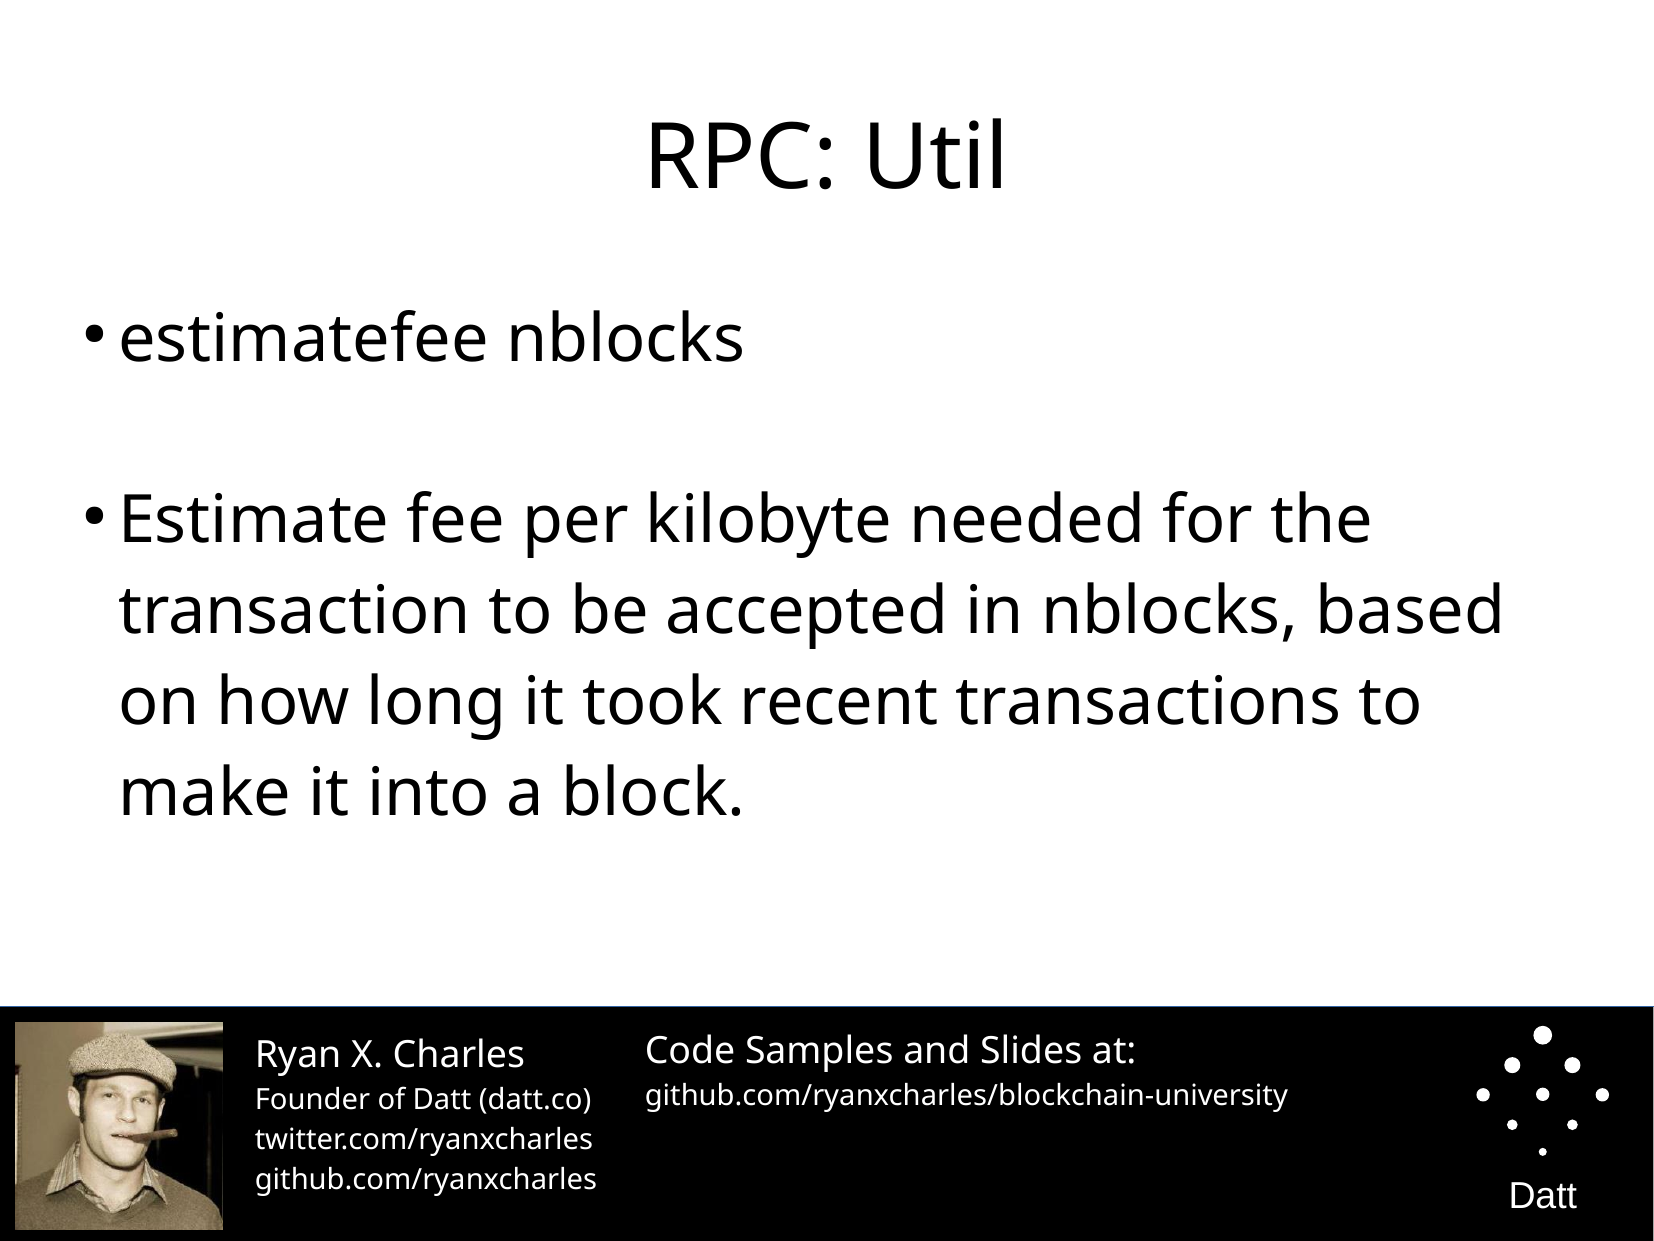

# RPC: Util
estimatefee nblocks
Estimate fee per kilobyte needed for the transaction to be accepted in nblocks, based on how long it took recent transactions to make it into a block.
Code Samples and Slides at:
github.com/ryanxcharles/blockchain-university
Ryan X. Charles
Founder of Datt (datt.co)
twitter.com/ryanxcharles
github.com/ryanxcharles
Datt